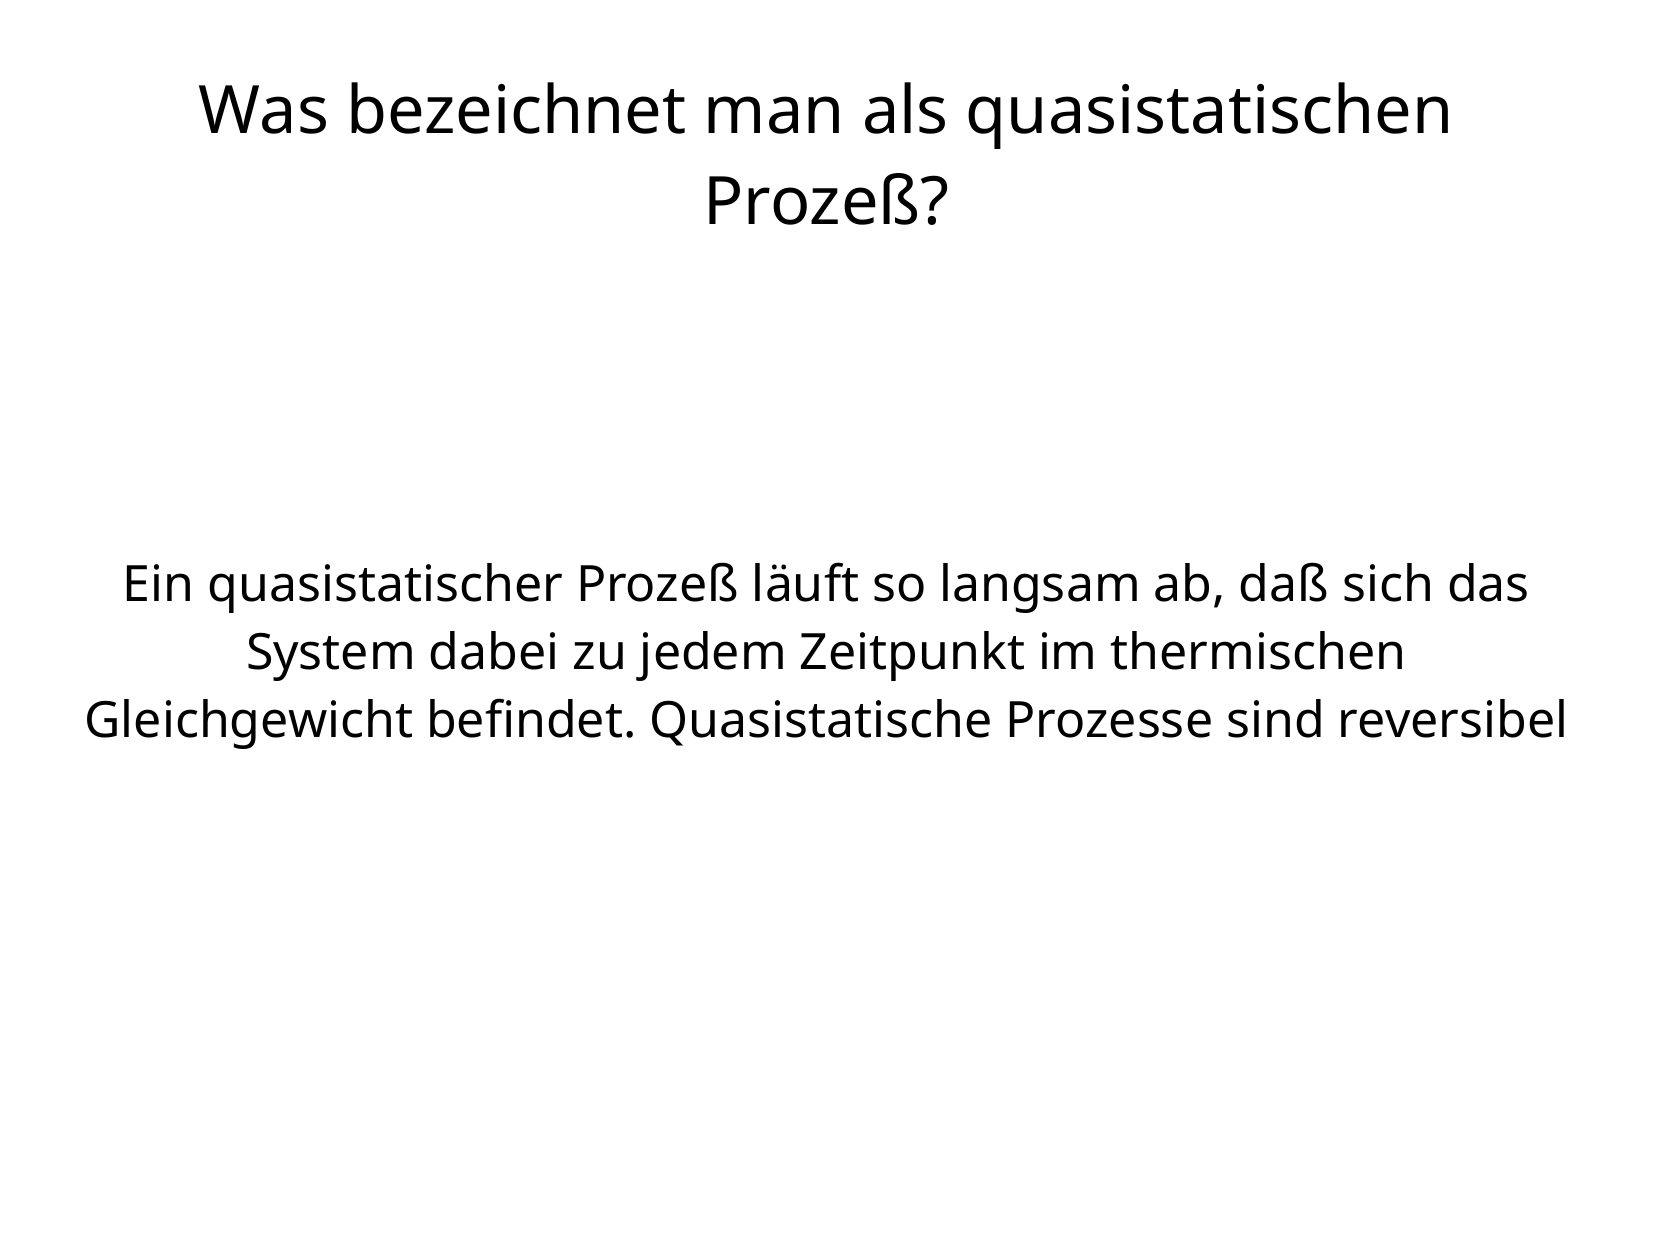

# Was bezeichnet man als quasistatischen Prozeß?
Ein quasistatischer Prozeß läuft so langsam ab, daß sich das System dabei zu jedem Zeitpunkt im thermischen Gleichgewicht befindet. Quasistatische Prozesse sind reversibel